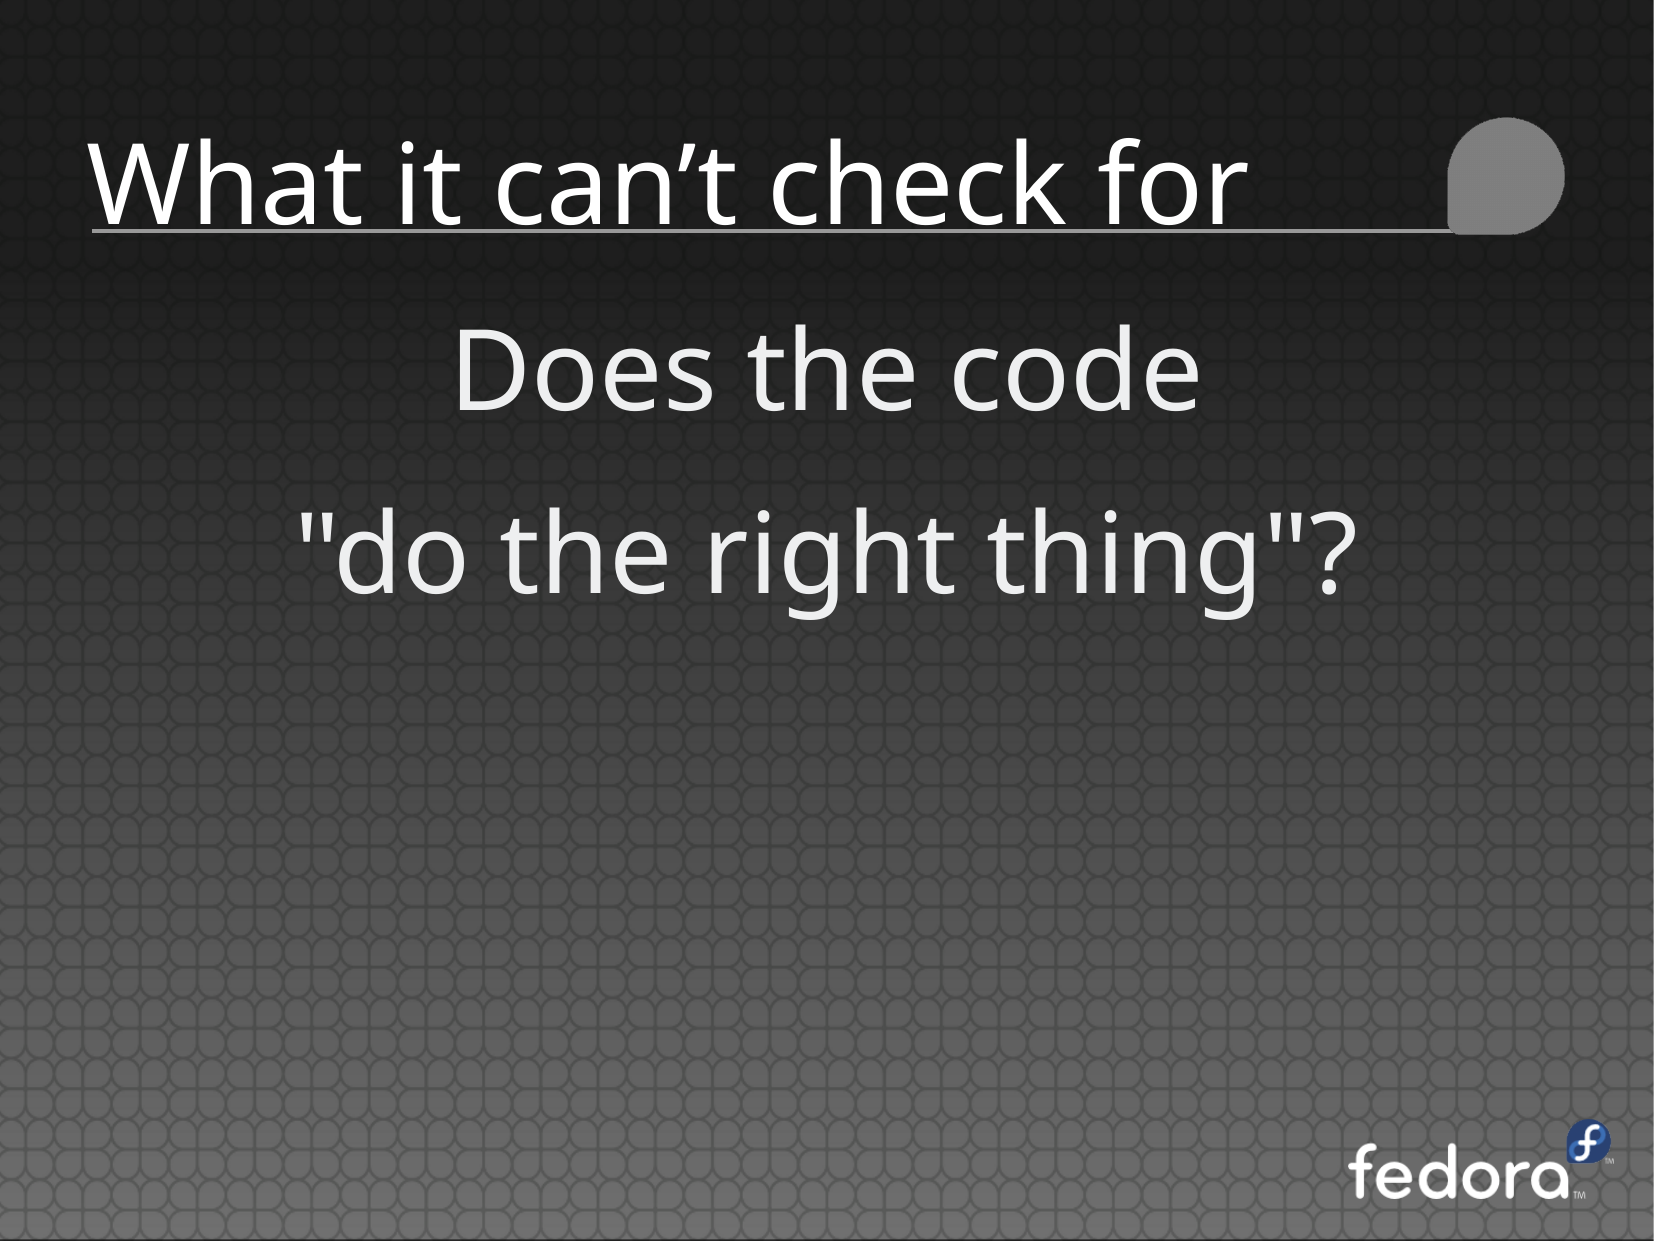

# What it can’t check for
Does the code
"do the right thing"?